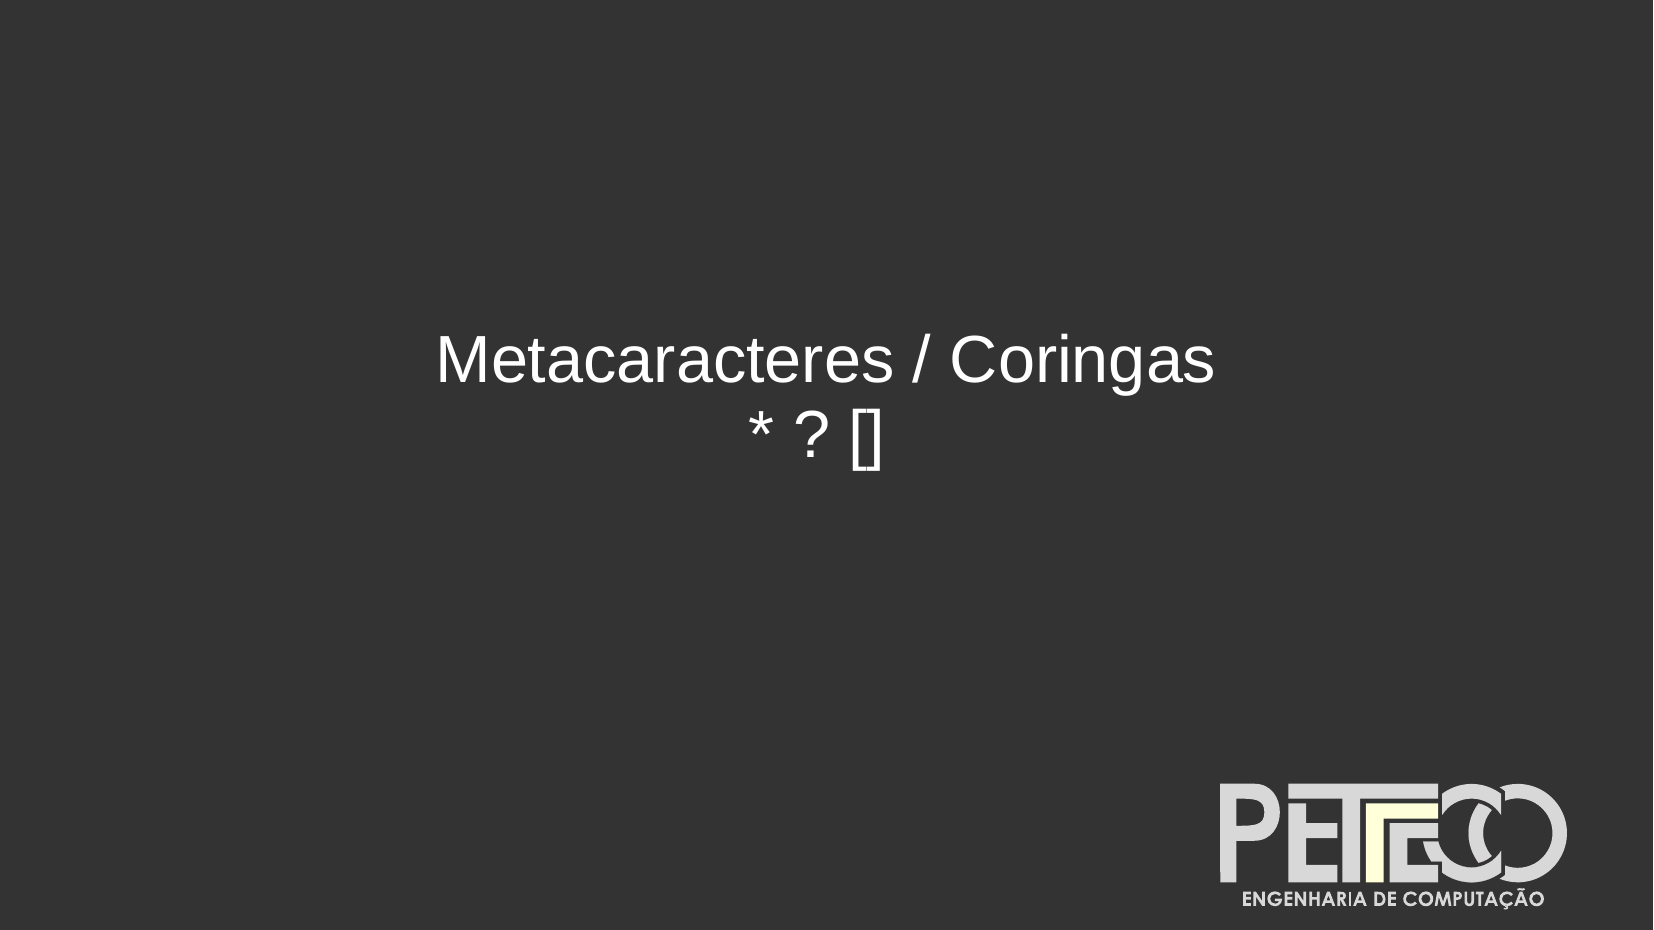

# Metacaracteres / Coringas
* ? []